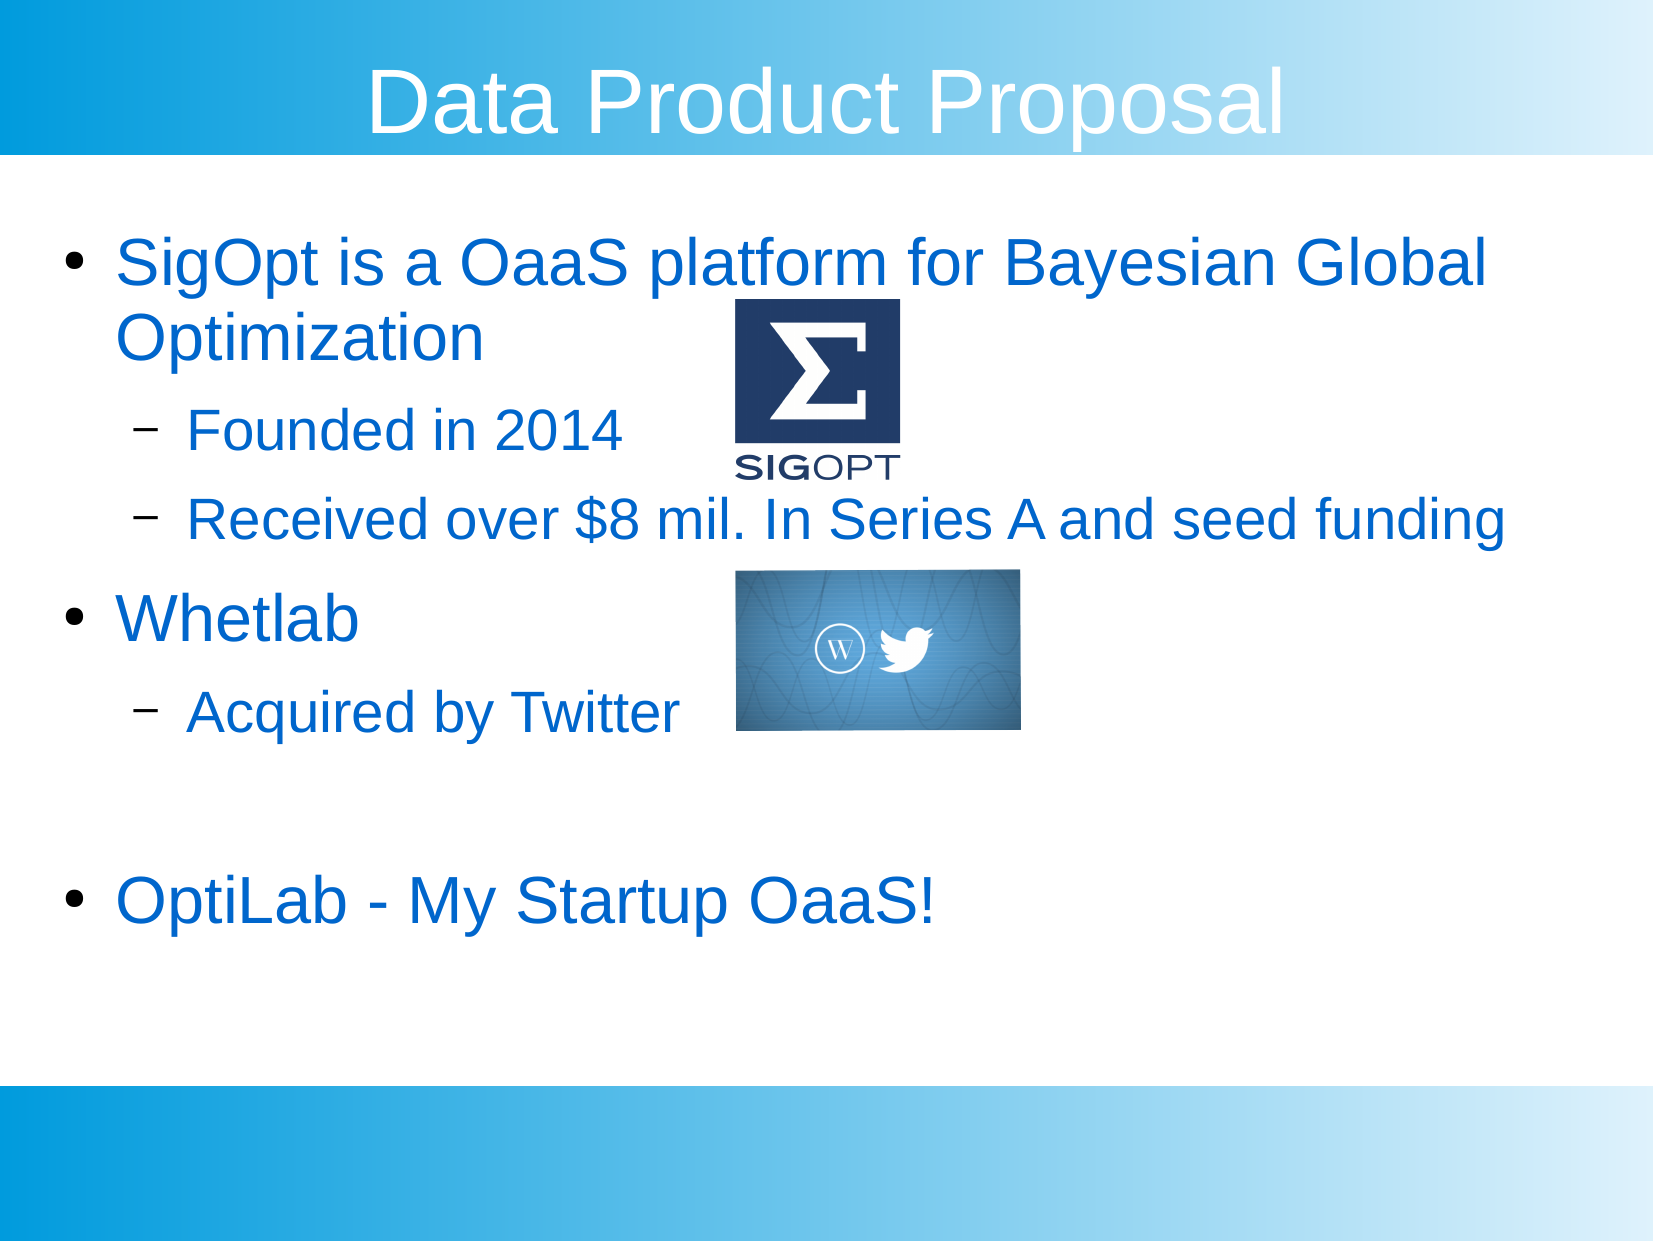

# Data Product Proposal
SigOpt is a OaaS platform for Bayesian Global Optimization
Founded in 2014
Received over $8 mil. In Series A and seed funding
Whetlab
Acquired by Twitter
OptiLab - My Startup OaaS!